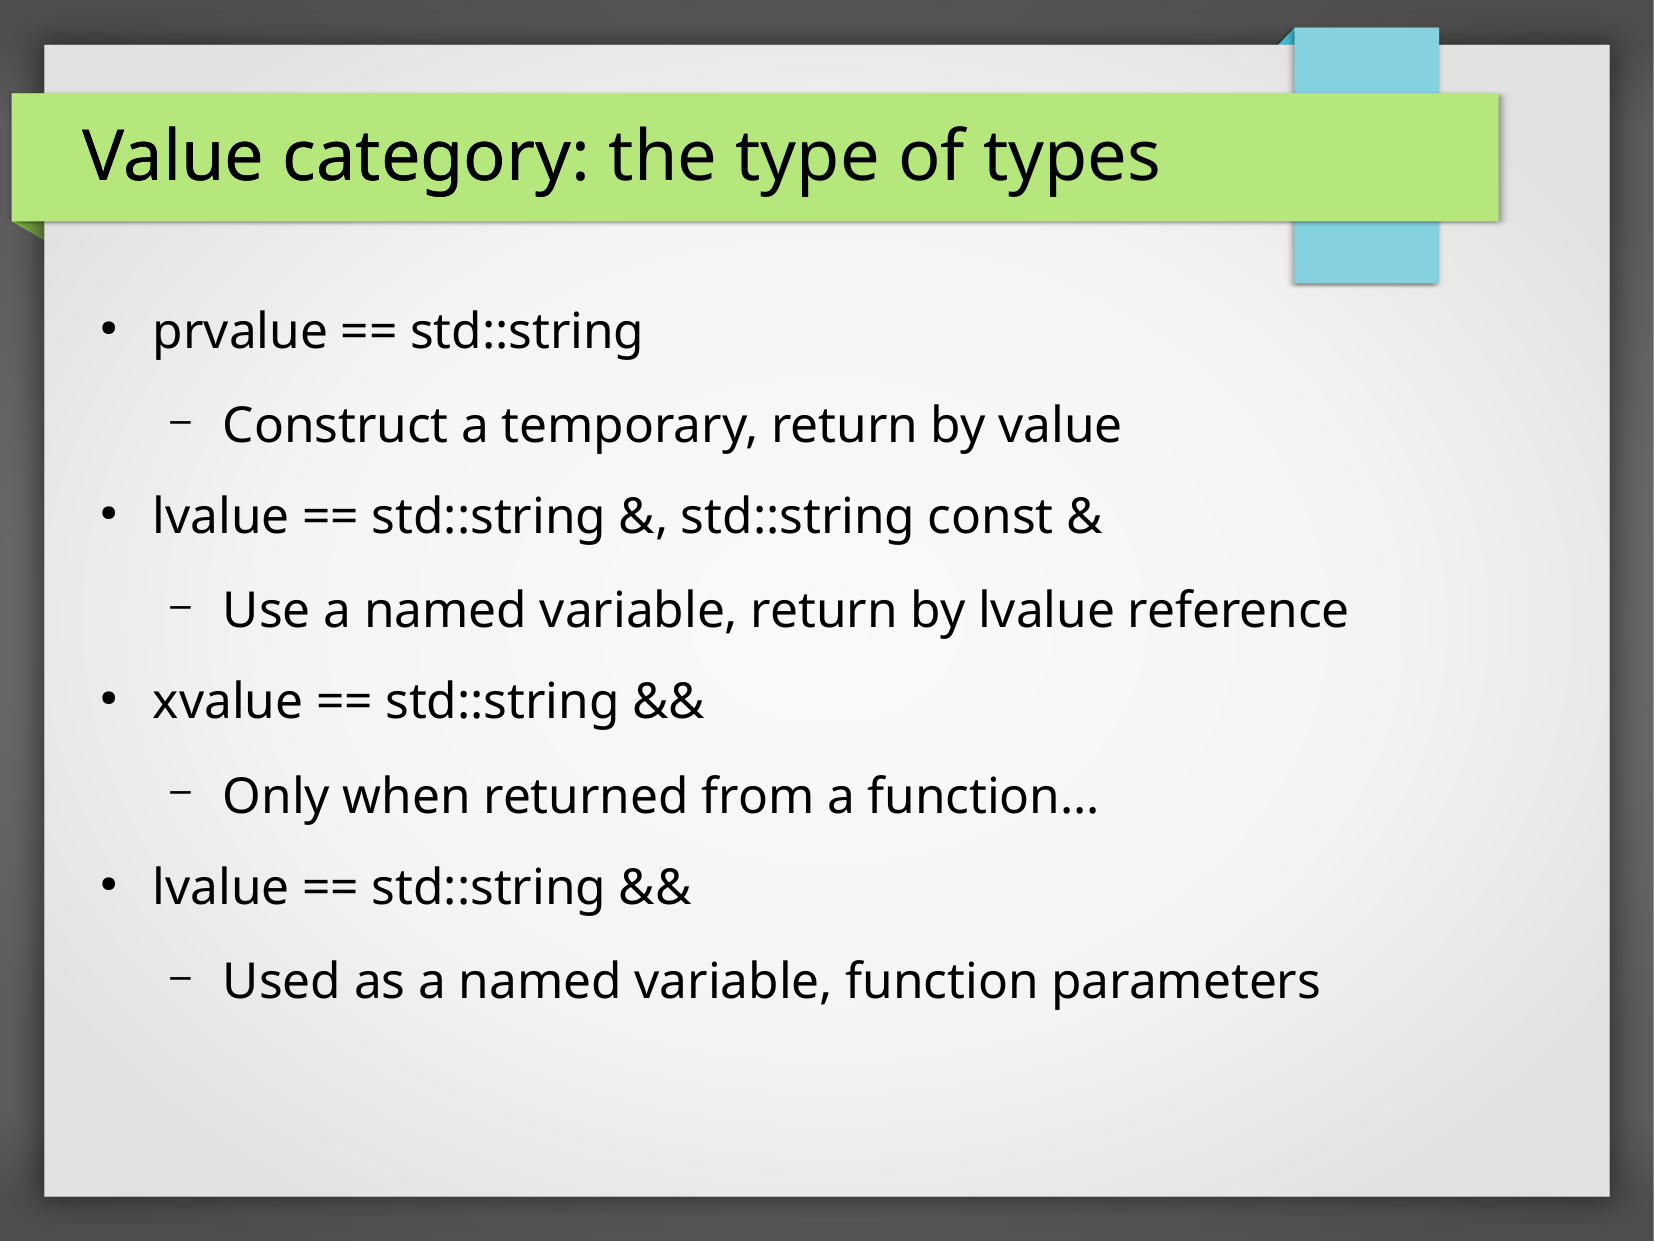

# Value category: the type of types
Value category
prvalue == std::string
Construct a temporary, return by value
lvalue == std::string &, std::string const &
Use a named variable, return by lvalue reference
xvalue == std::string &&
Only when returned from a function...
lvalue == std::string &&
Used as a named variable, function parameters